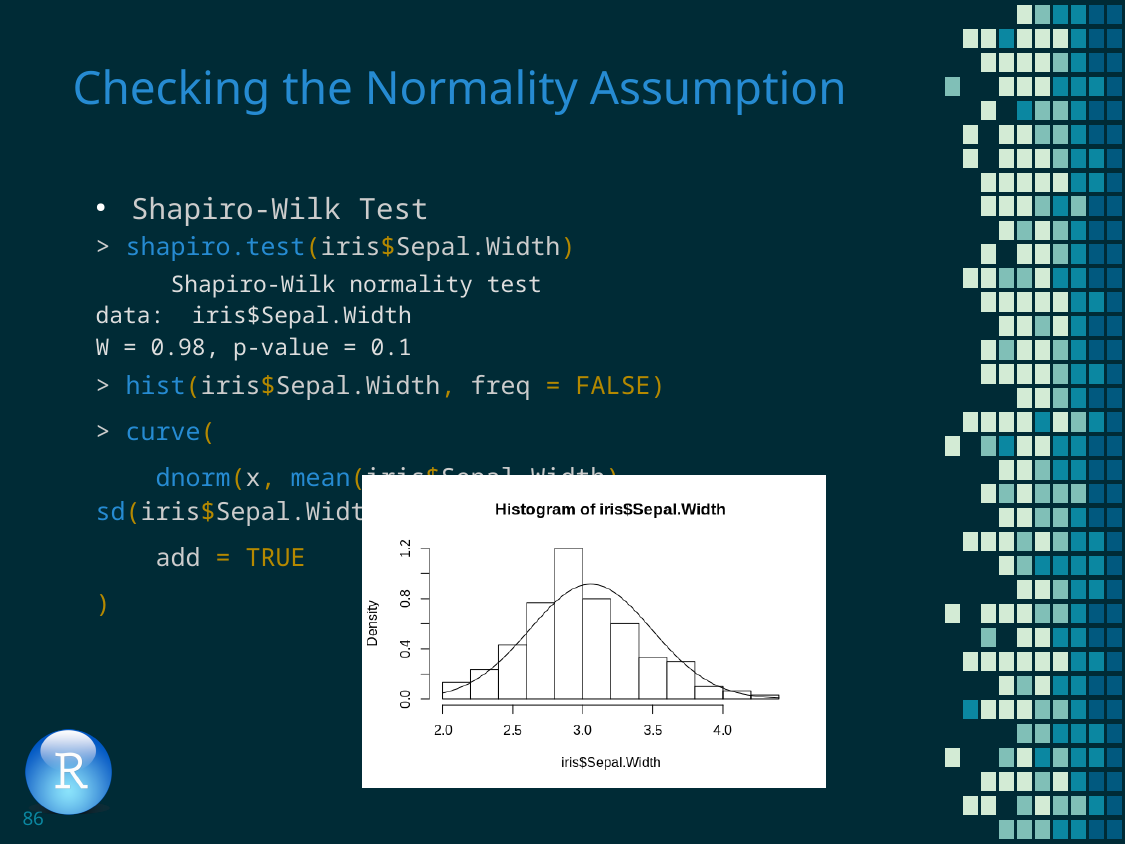

Checking the Normality Assumption
Shapiro-Wilk Test
> shapiro.test(iris$Sepal.Width)
	Shapiro-Wilk normality test
data: iris$Sepal.Width
W = 0.98, p-value = 0.1
> hist(iris$Sepal.Width, freq = FALSE)
> curve(
 dnorm(x, mean(iris$Sepal.Width), sd(iris$Sepal.Width)),
 add = TRUE
)